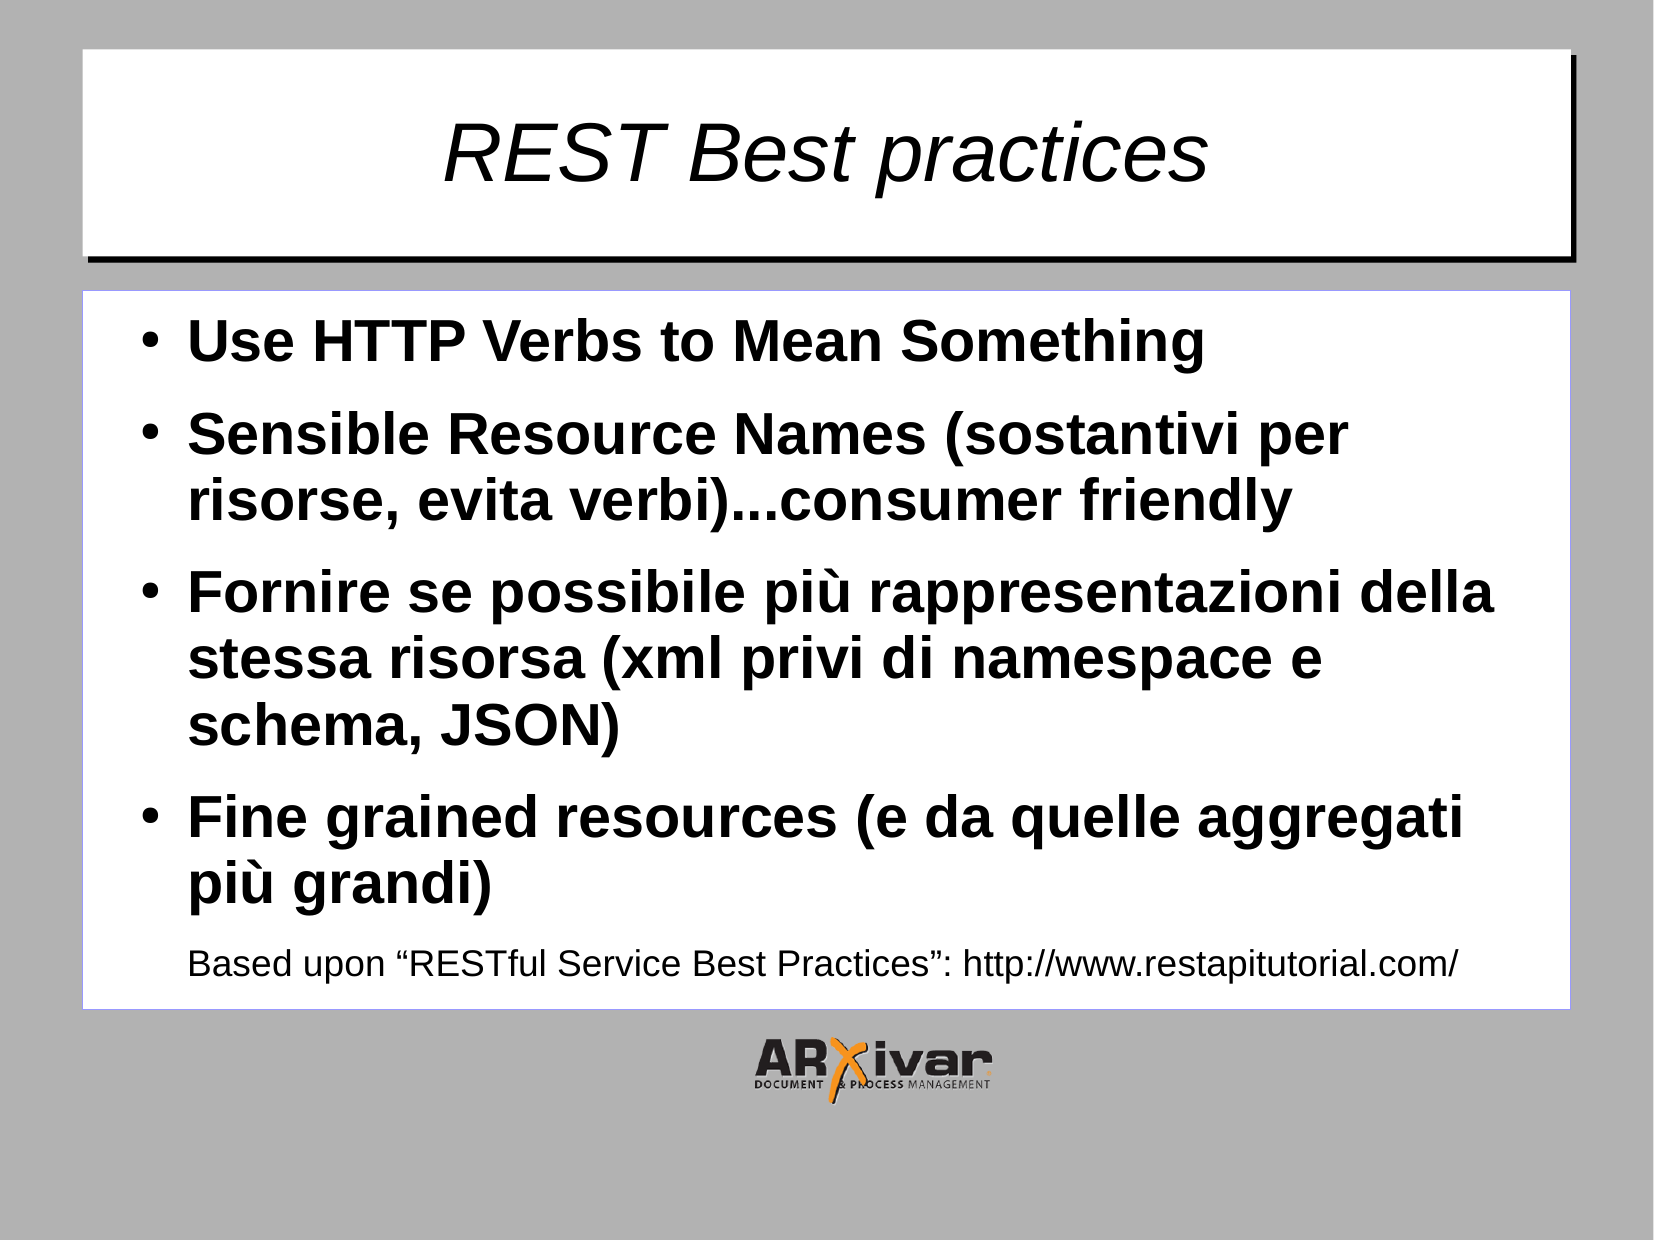

# REST Best practices
Use HTTP Verbs to Mean Something
Sensible Resource Names (sostantivi per risorse, evita verbi)...consumer friendly
Fornire se possibile più rappresentazioni della stessa risorsa (xml privi di namespace e schema, JSON)
Fine grained resources (e da quelle aggregati più grandi)
Based upon “RESTful Service Best Practices”: http://www.restapitutorial.com/